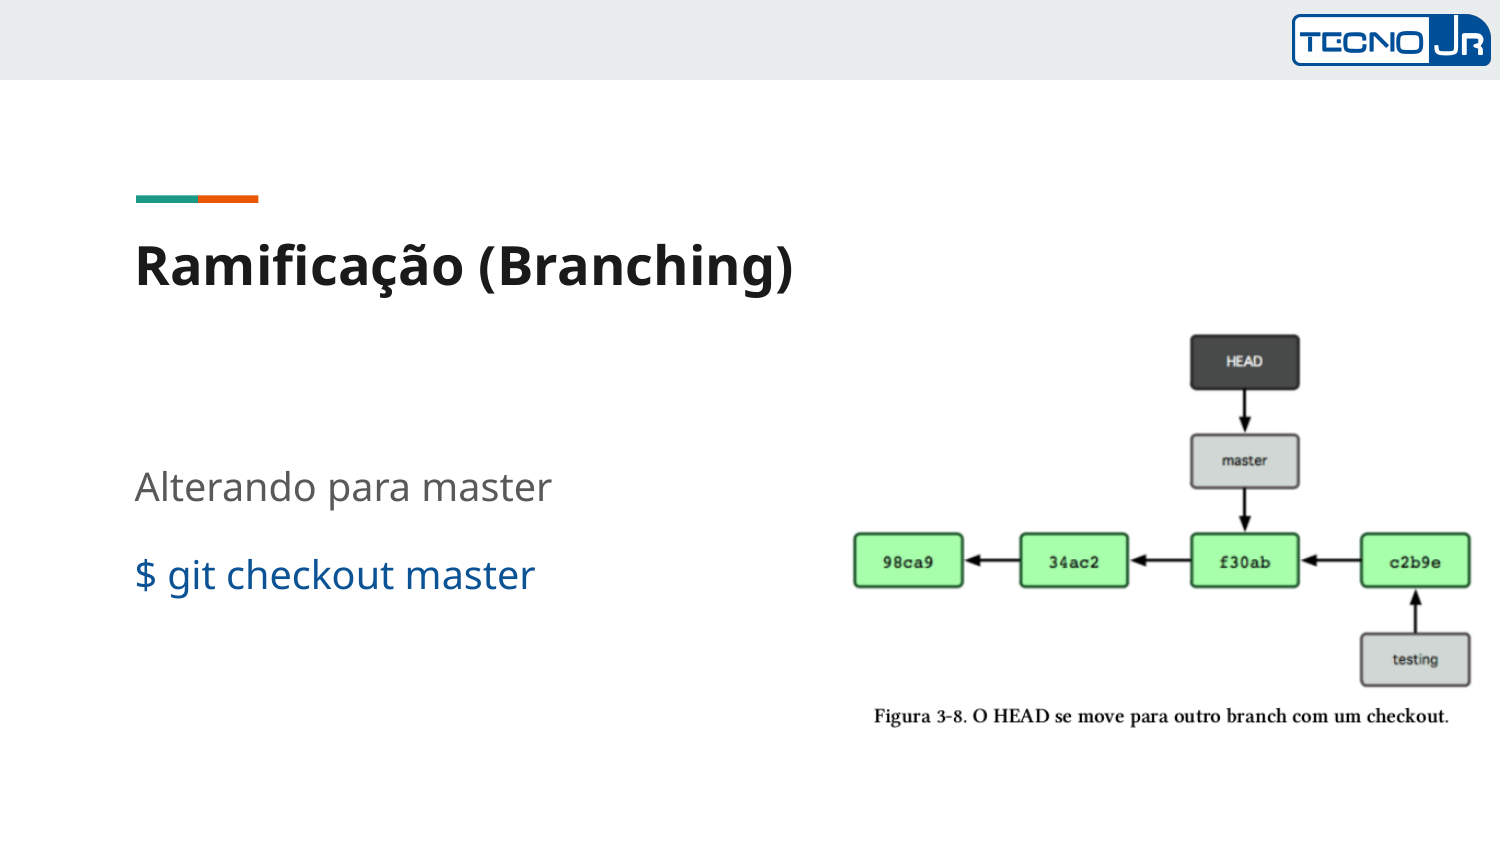

# Ramificação (Branching)
Alterando para master
$ git checkout master